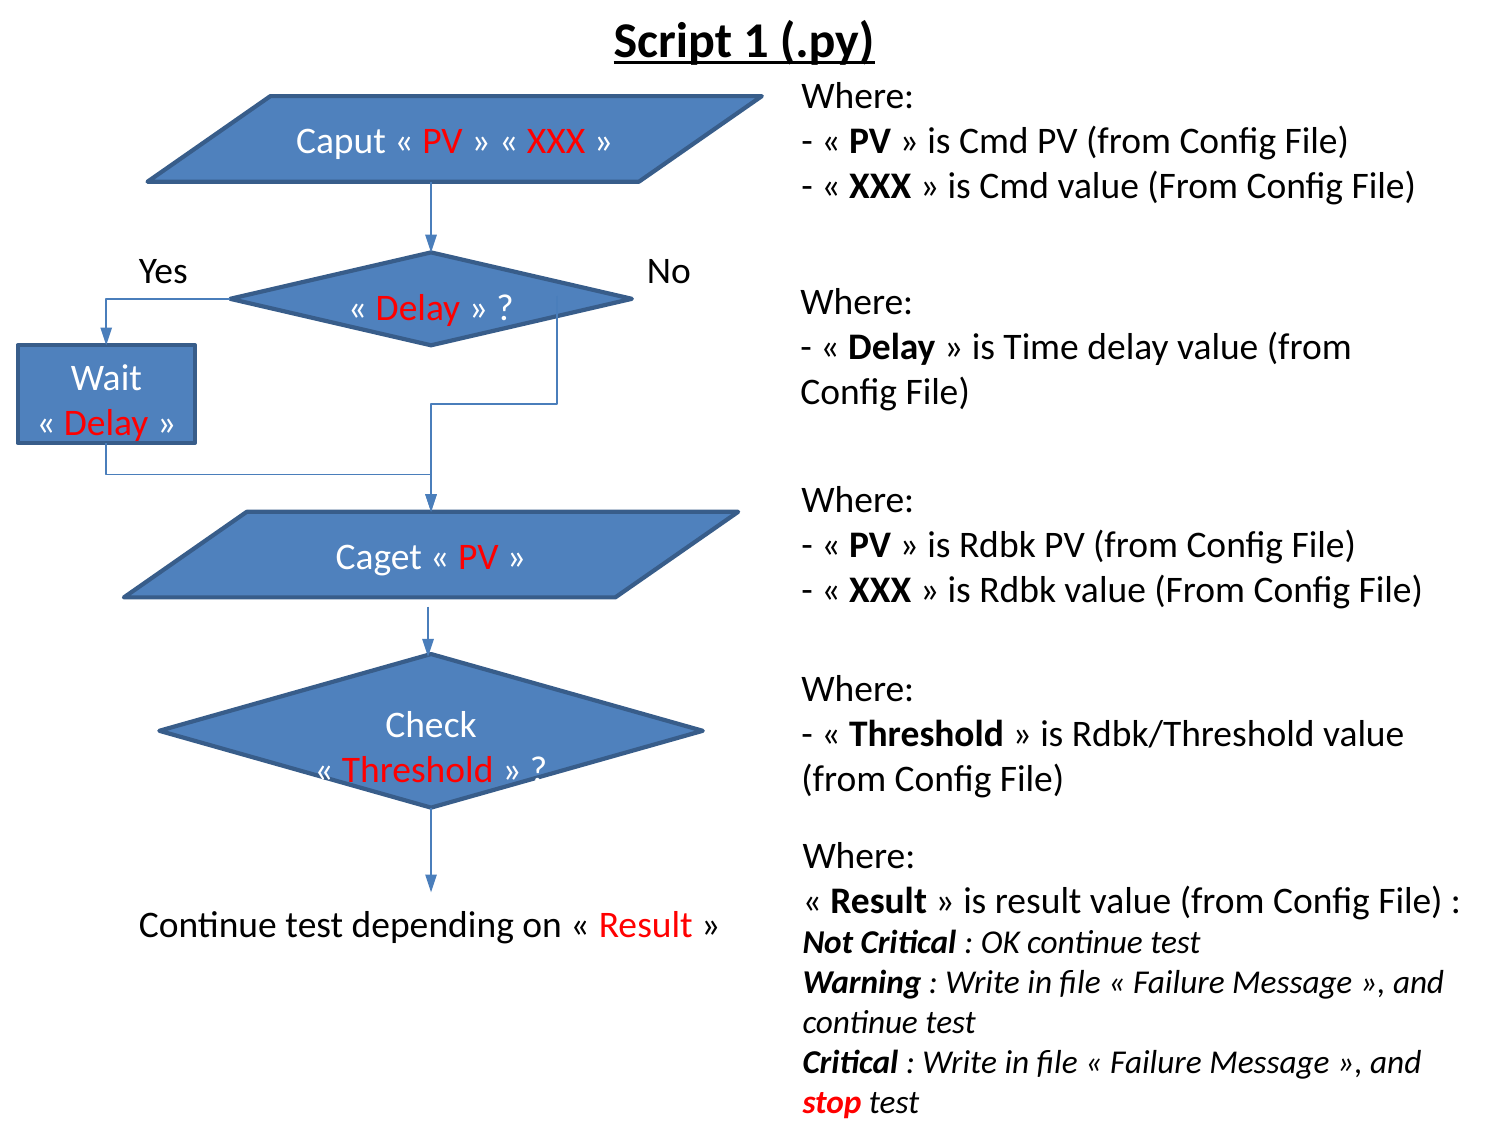

Script 1 (.py)
Where:
- « PV » is Cmd PV (from Config File)
- « XXX » is Cmd value (From Config File)
Caput « PV » « XXX »
Yes
No
« Delay » ?
Where:
- « Delay » is Time delay value (from Config File)
Wait « Delay »
Where:
- « PV » is Rdbk PV (from Config File)
- « XXX » is Rdbk value (From Config File)
Caget « PV »
Check « Threshold » ?
Where:
- « Threshold » is Rdbk/Threshold value (from Config File)
Where:
« Result » is result value (from Config File) :
Not Critical : OK continue test
Warning : Write in file « Failure Message », and continue test
Critical : Write in file « Failure Message », and stop test
Continue test depending on « Result »